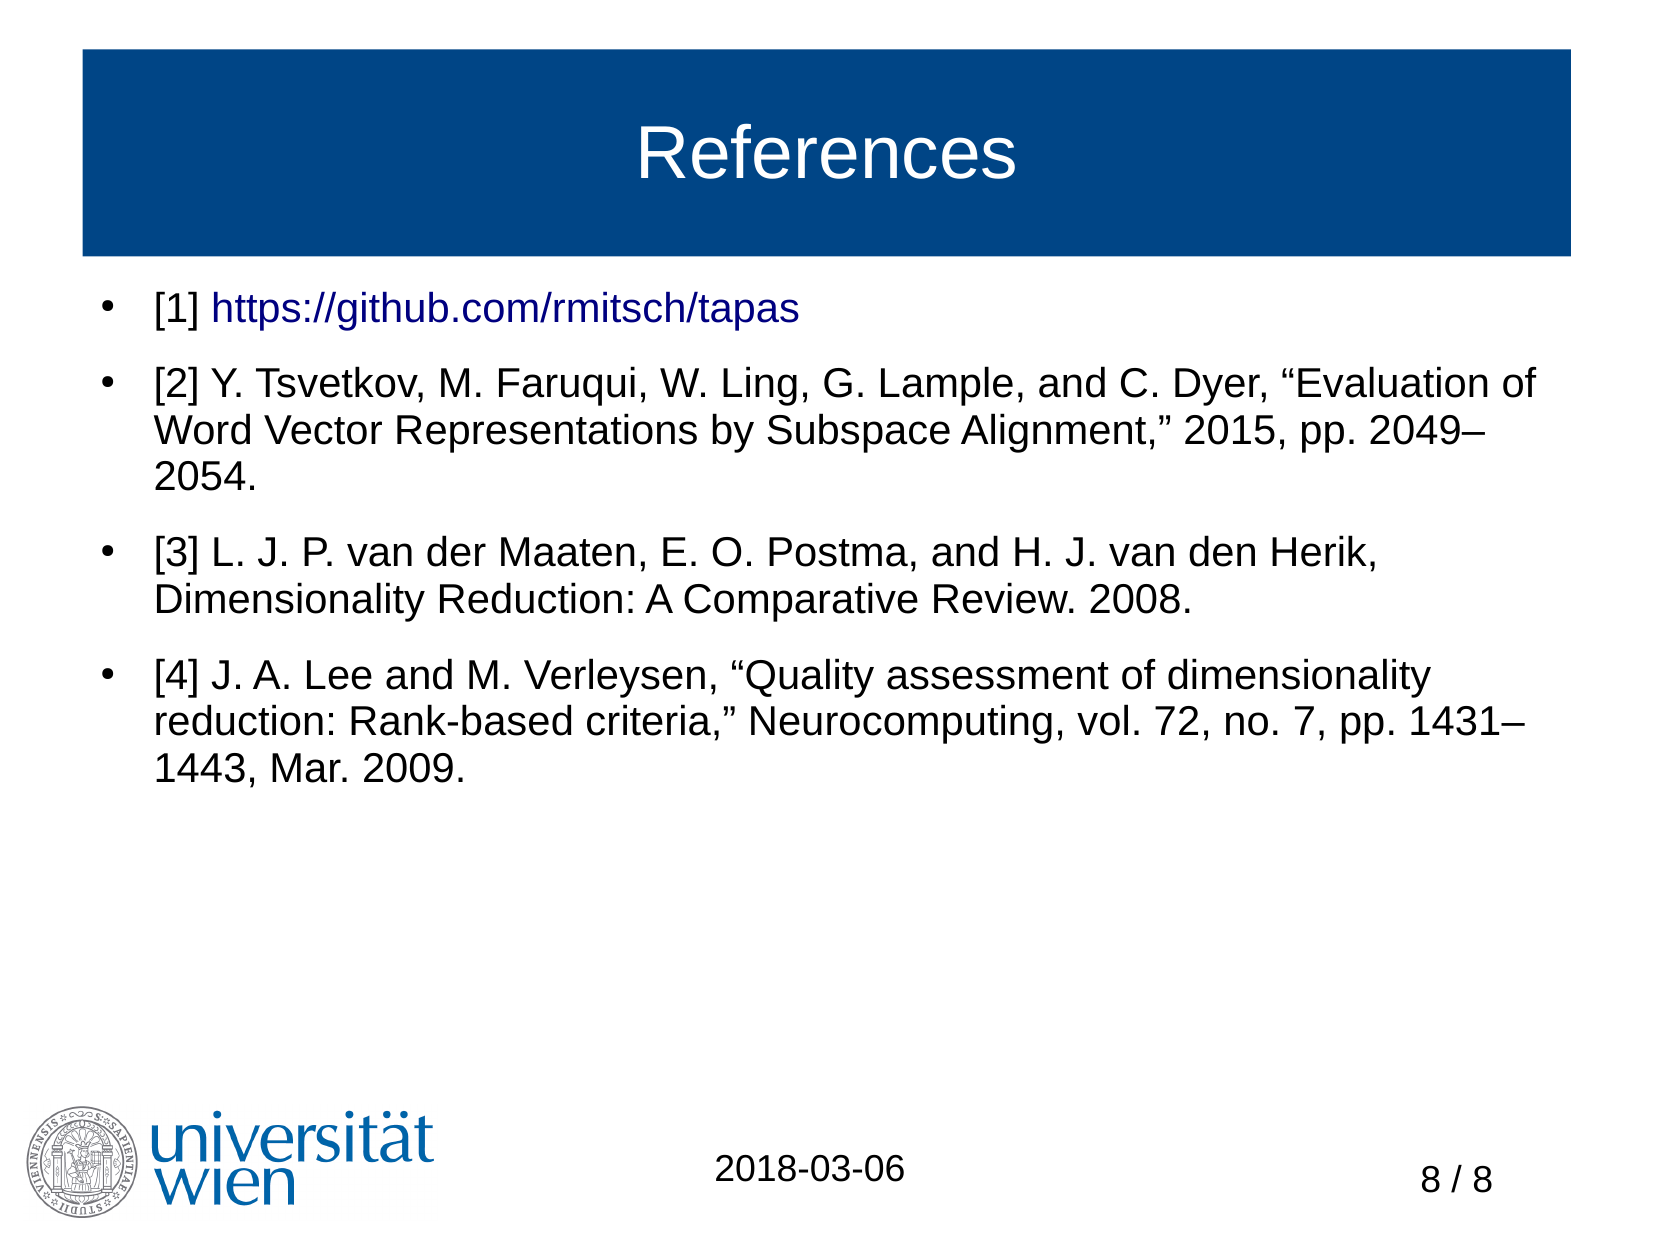

# References
[1] https://github.com/rmitsch/tapas
[2] Y. Tsvetkov, M. Faruqui, W. Ling, G. Lample, and C. Dyer, “Evaluation of Word Vector Representations by Subspace Alignment,” 2015, pp. 2049–2054.
[3] L. J. P. van der Maaten, E. O. Postma, and H. J. van den Herik, Dimensionality Reduction: A Comparative Review. 2008.
[4] J. A. Lee and M. Verleysen, “Quality assessment of dimensionality reduction: Rank-based criteria,” Neurocomputing, vol. 72, no. 7, pp. 1431–1443, Mar. 2009.